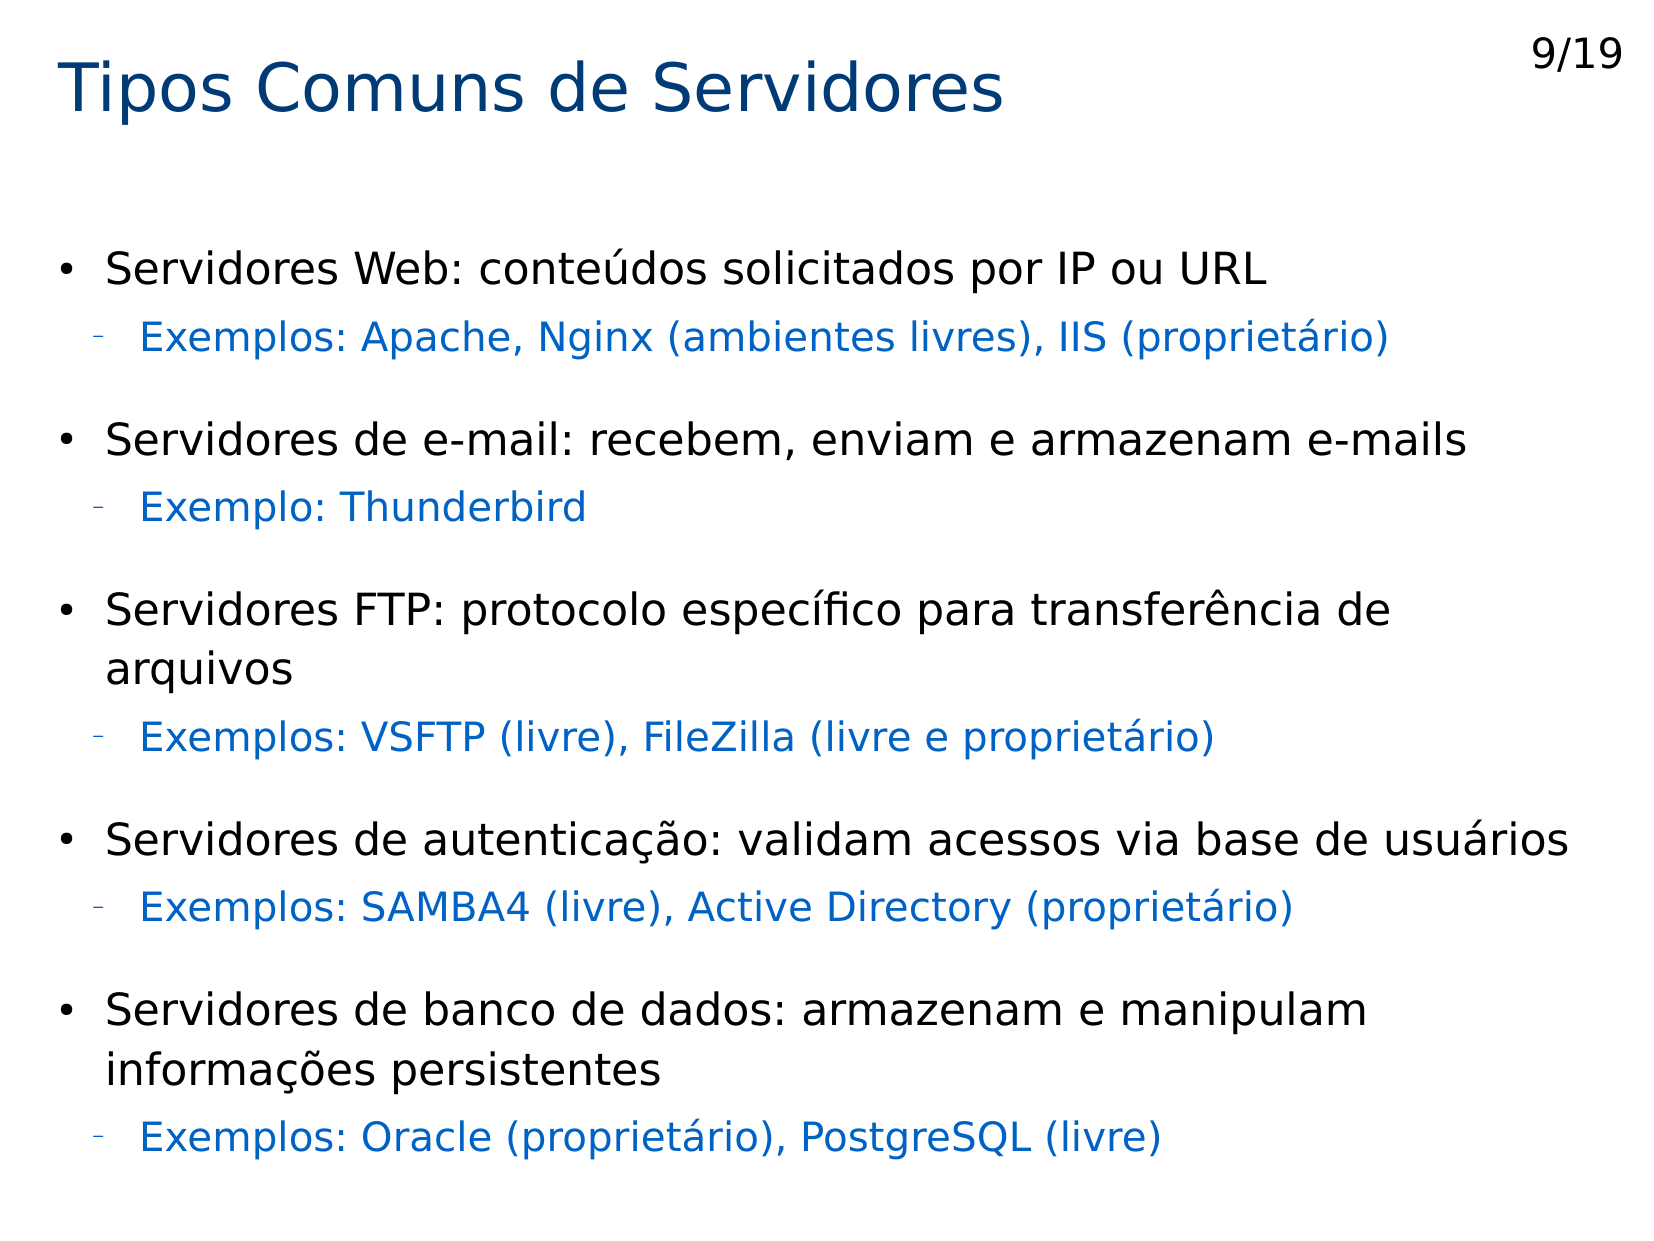

# Tipos Comuns de Servidores
9
Servidores Web: conteúdos solicitados por IP ou URL
Exemplos: Apache, Nginx (ambientes livres), IIS (proprietário)
Servidores de e-mail: recebem, enviam e armazenam e-mails
Exemplo: Thunderbird
Servidores FTP: protocolo específico para transferência de arquivos
Exemplos: VSFTP (livre), FileZilla (livre e proprietário)
Servidores de autenticação: validam acessos via base de usuários
Exemplos: SAMBA4 (livre), Active Directory (proprietário)
Servidores de banco de dados: armazenam e manipulam informações persistentes
Exemplos: Oracle (proprietário), PostgreSQL (livre)